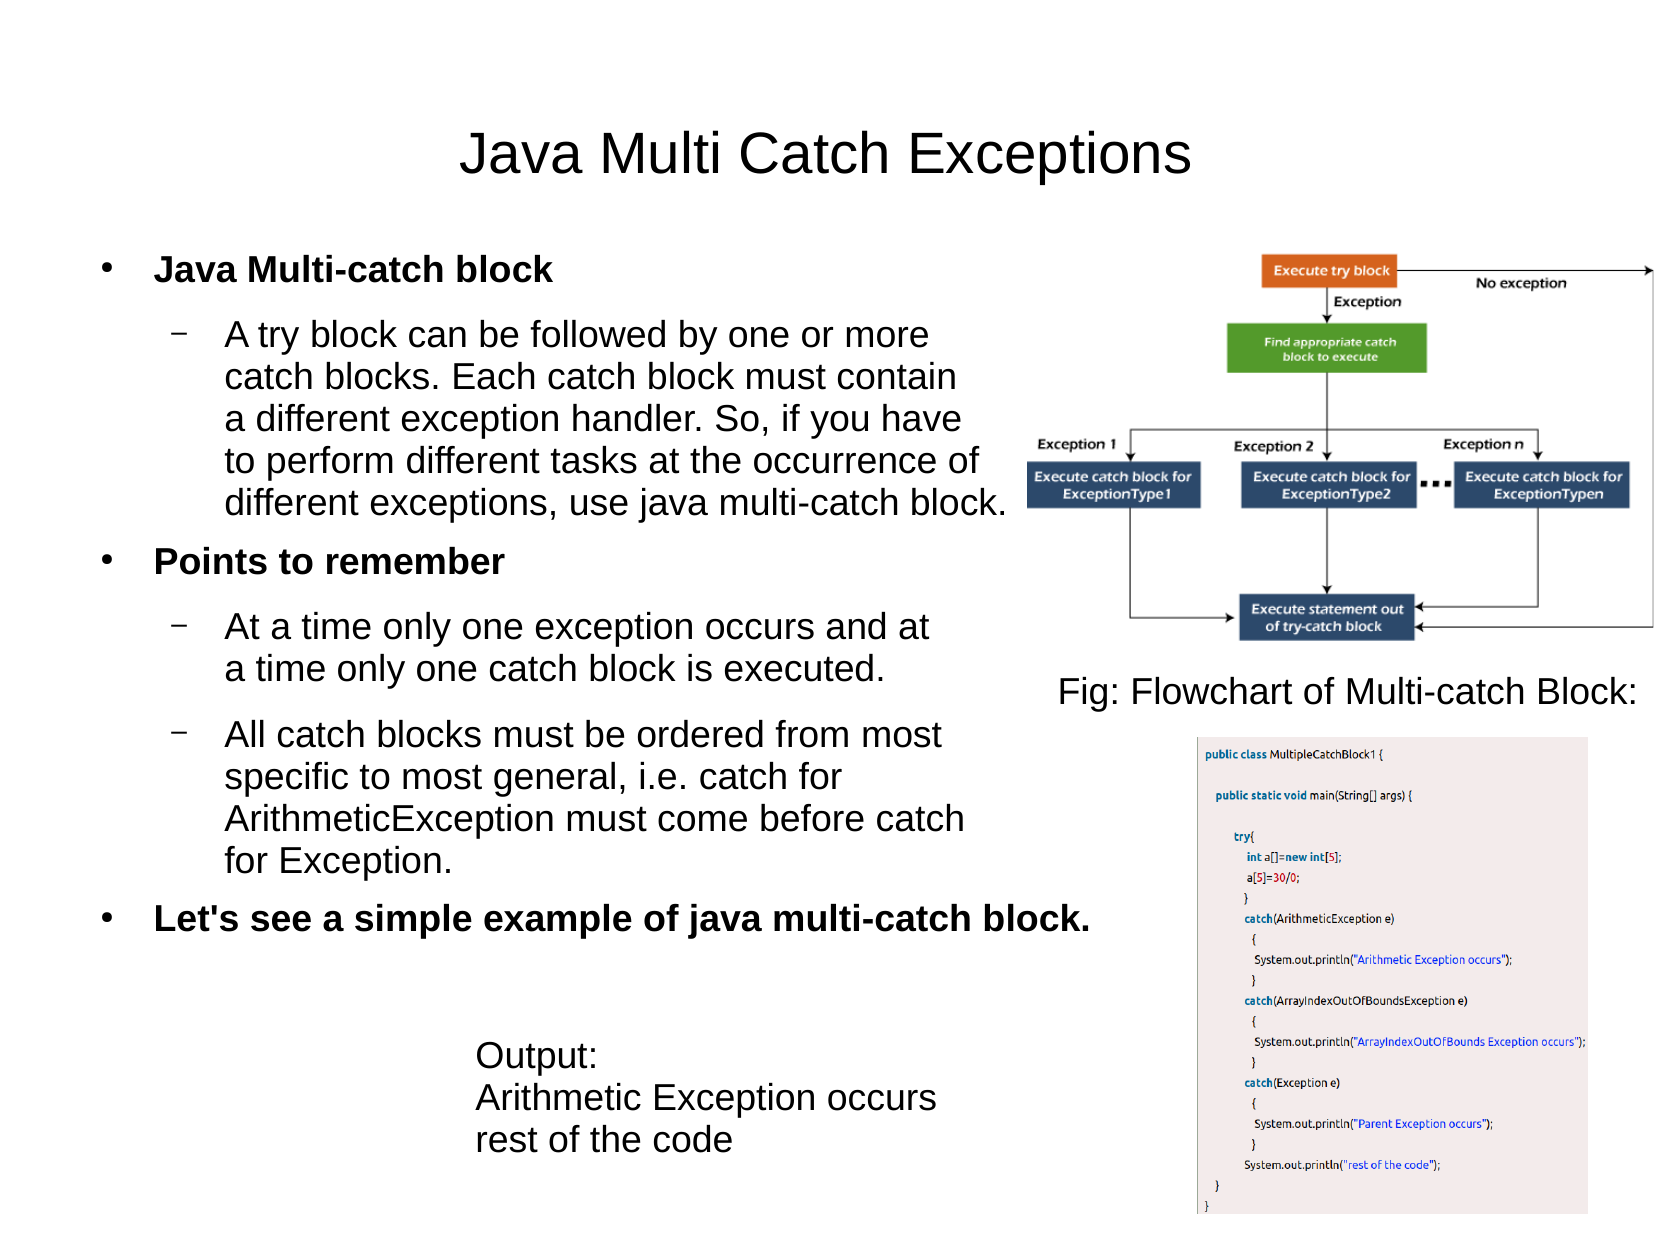

# Java Multi Catch Exceptions
Java Multi-catch block
A try block can be followed by one or more
catch blocks. Each catch block must contain
a different exception handler. So, if you have
to perform different tasks at the occurrence of
different exceptions, use java multi-catch block.
Points to remember
At a time only one exception occurs and at
a time only one catch block is executed.
All catch blocks must be ordered from most
specific to most general, i.e. catch for
ArithmeticException must come before catch
for Exception.
Let's see a simple example of java multi-catch block.
Fig: Flowchart of Multi-catch Block:
Output:
Arithmetic Exception occurs
rest of the code